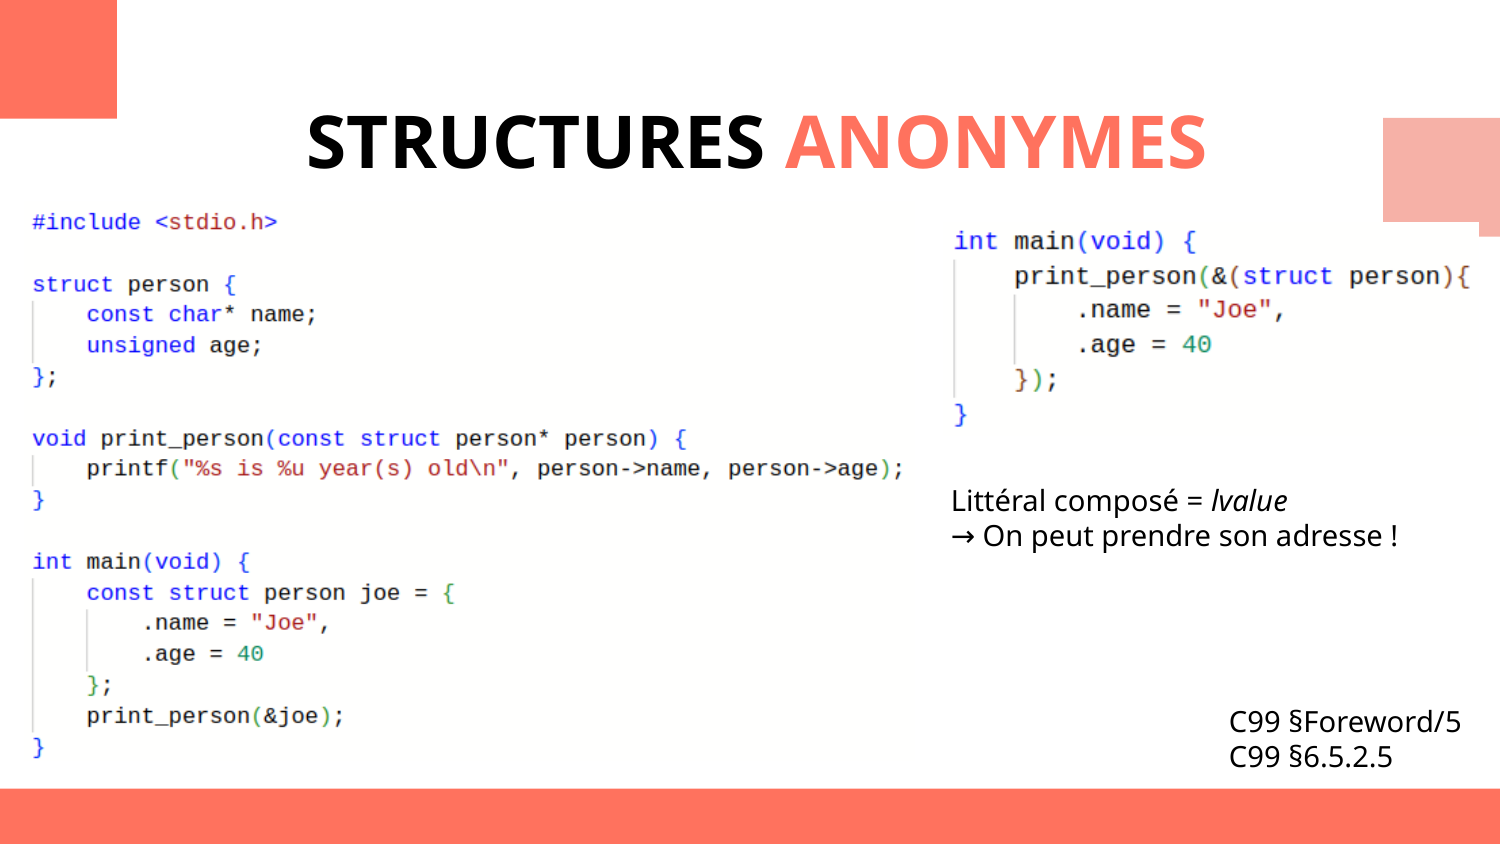

# STRUCTURES ANONYMES
Littéral composé = lvalue
→ On peut prendre son adresse !
C99 §Foreword/5
C99 §6.5.2.5